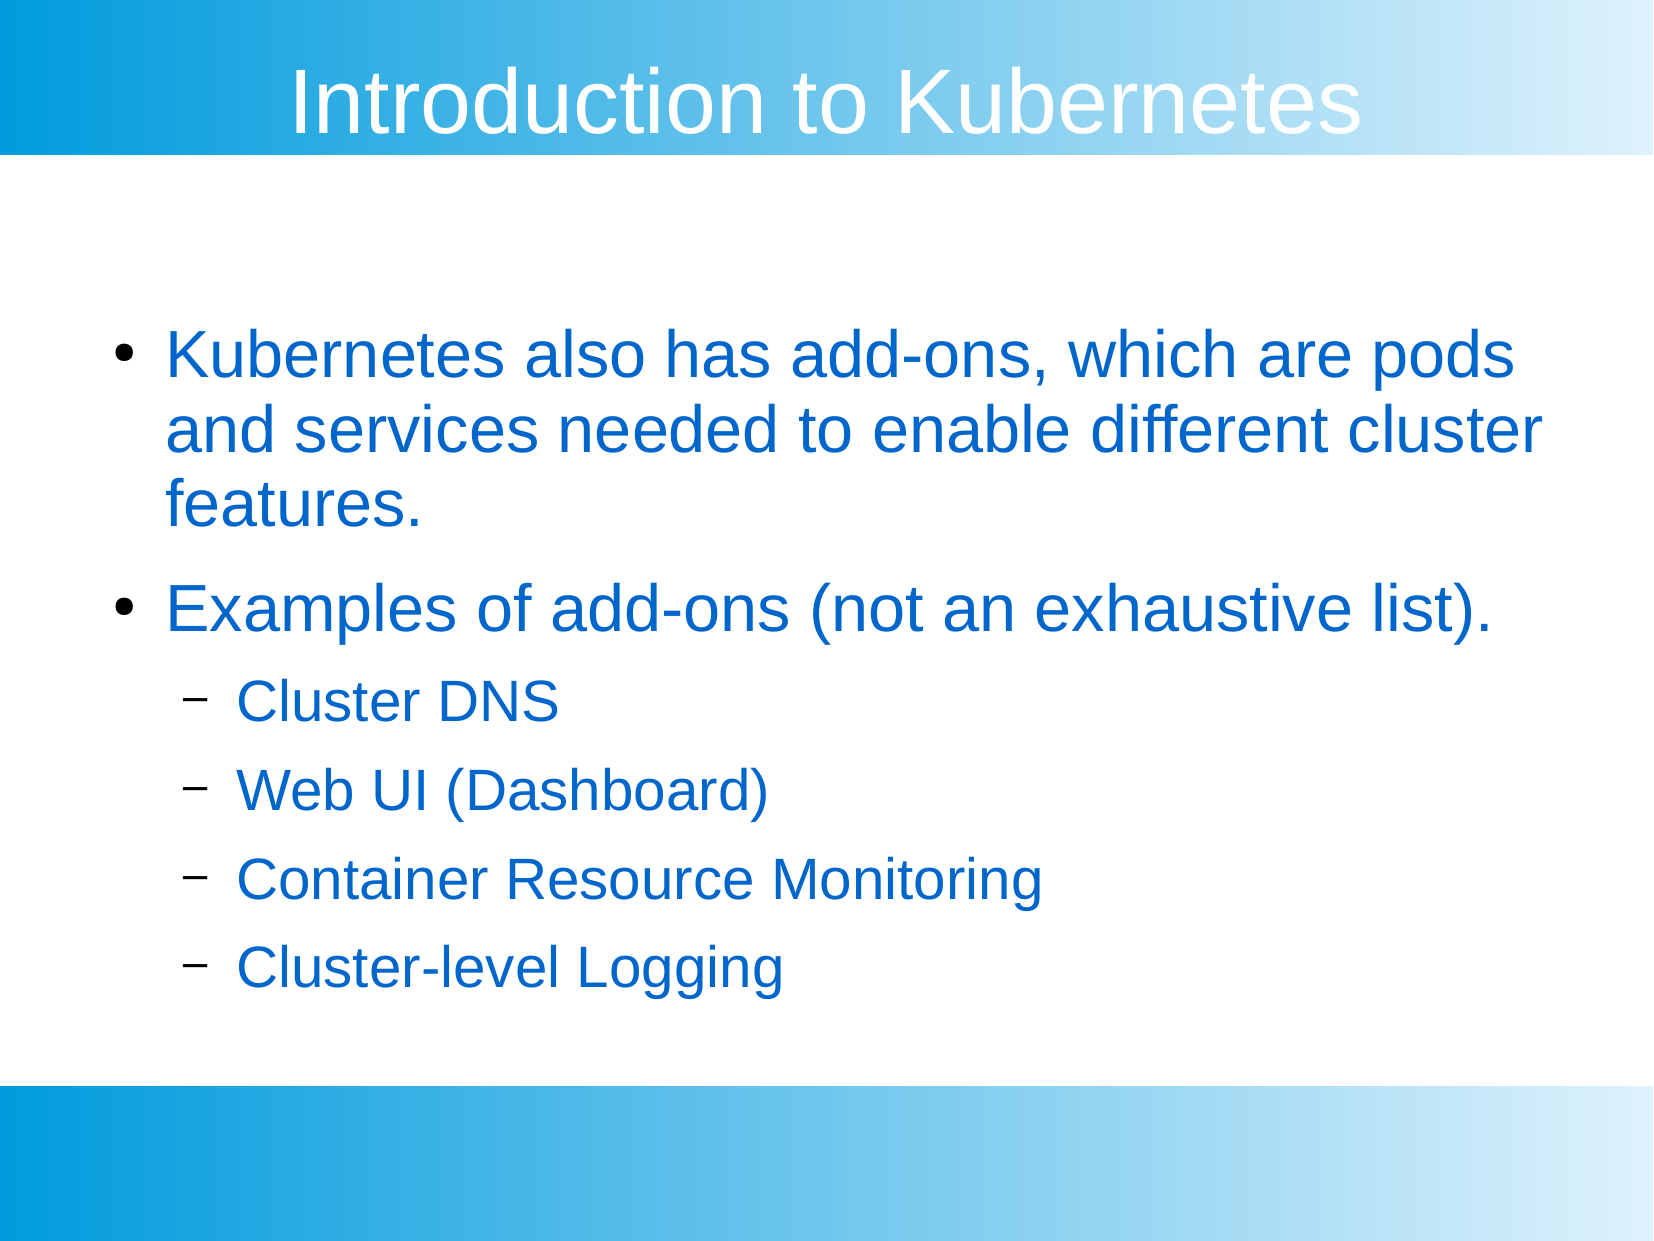

# Introduction to Kubernetes
Kubernetes also has add-ons, which are pods and services needed to enable different cluster features.
Examples of add-ons (not an exhaustive list).
Cluster DNS
Web UI (Dashboard)
Container Resource Monitoring
Cluster-level Logging